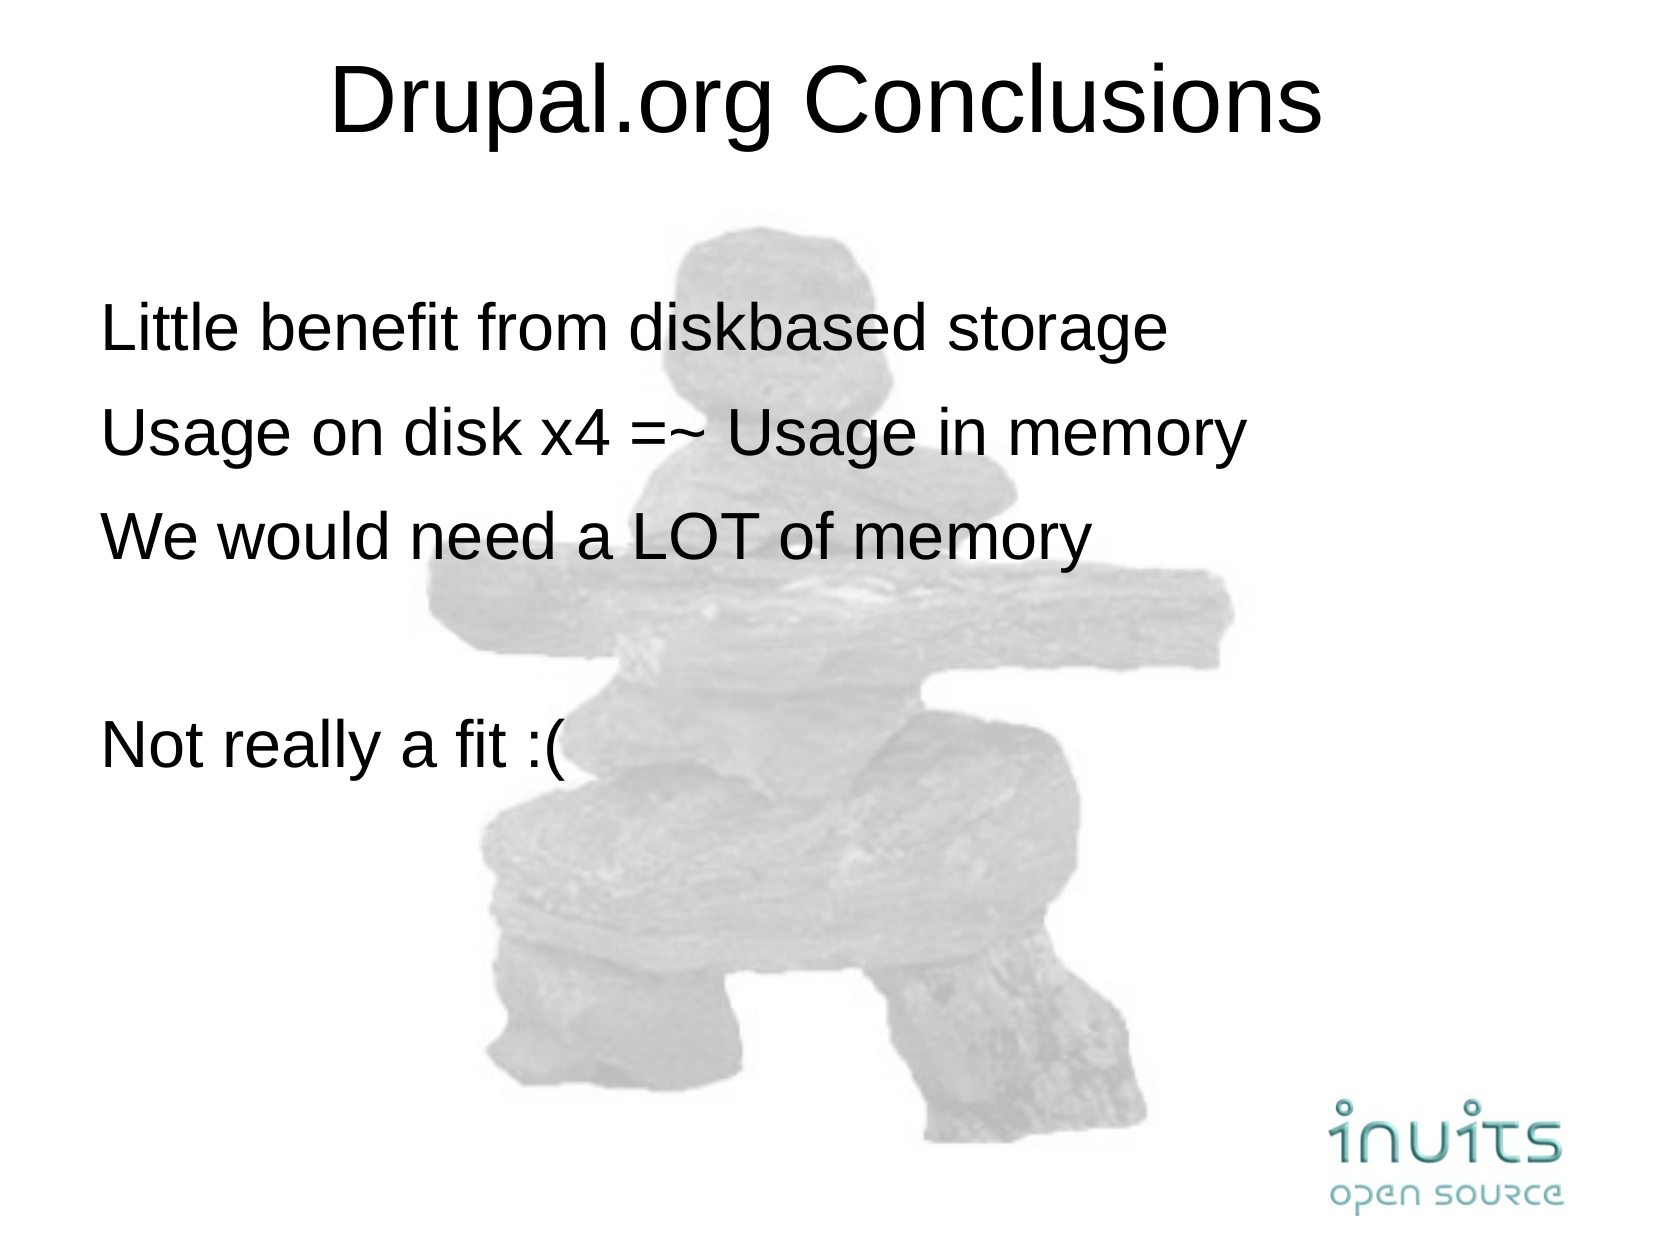

# Drupal.org Conclusions
Little benefit from diskbased storage
Usage on disk x4 =~ Usage in memory
We would need a LOT of memory
Not really a fit :(